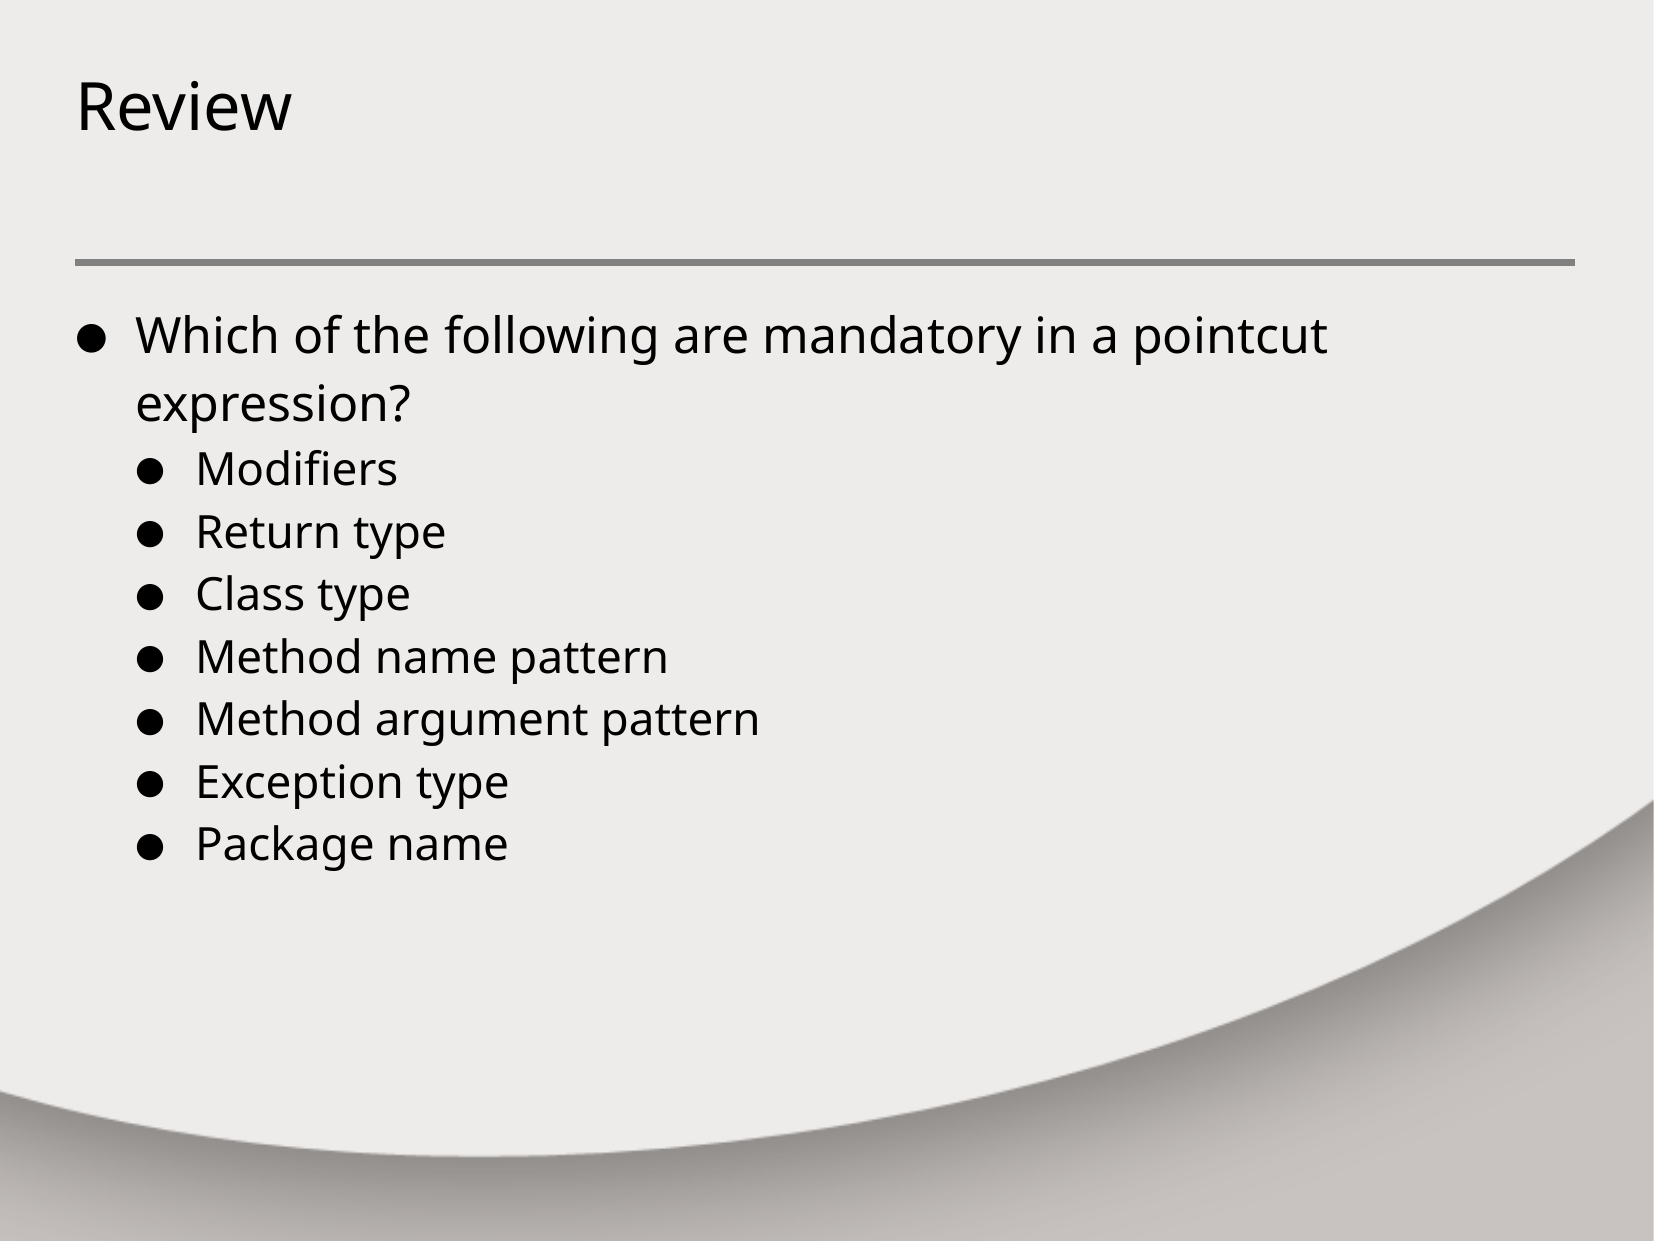

# Review
Which of the following are mandatory in a pointcut expression?
Modifiers
Return type
Class type
Method name pattern
Method argument pattern
Exception type
Package name